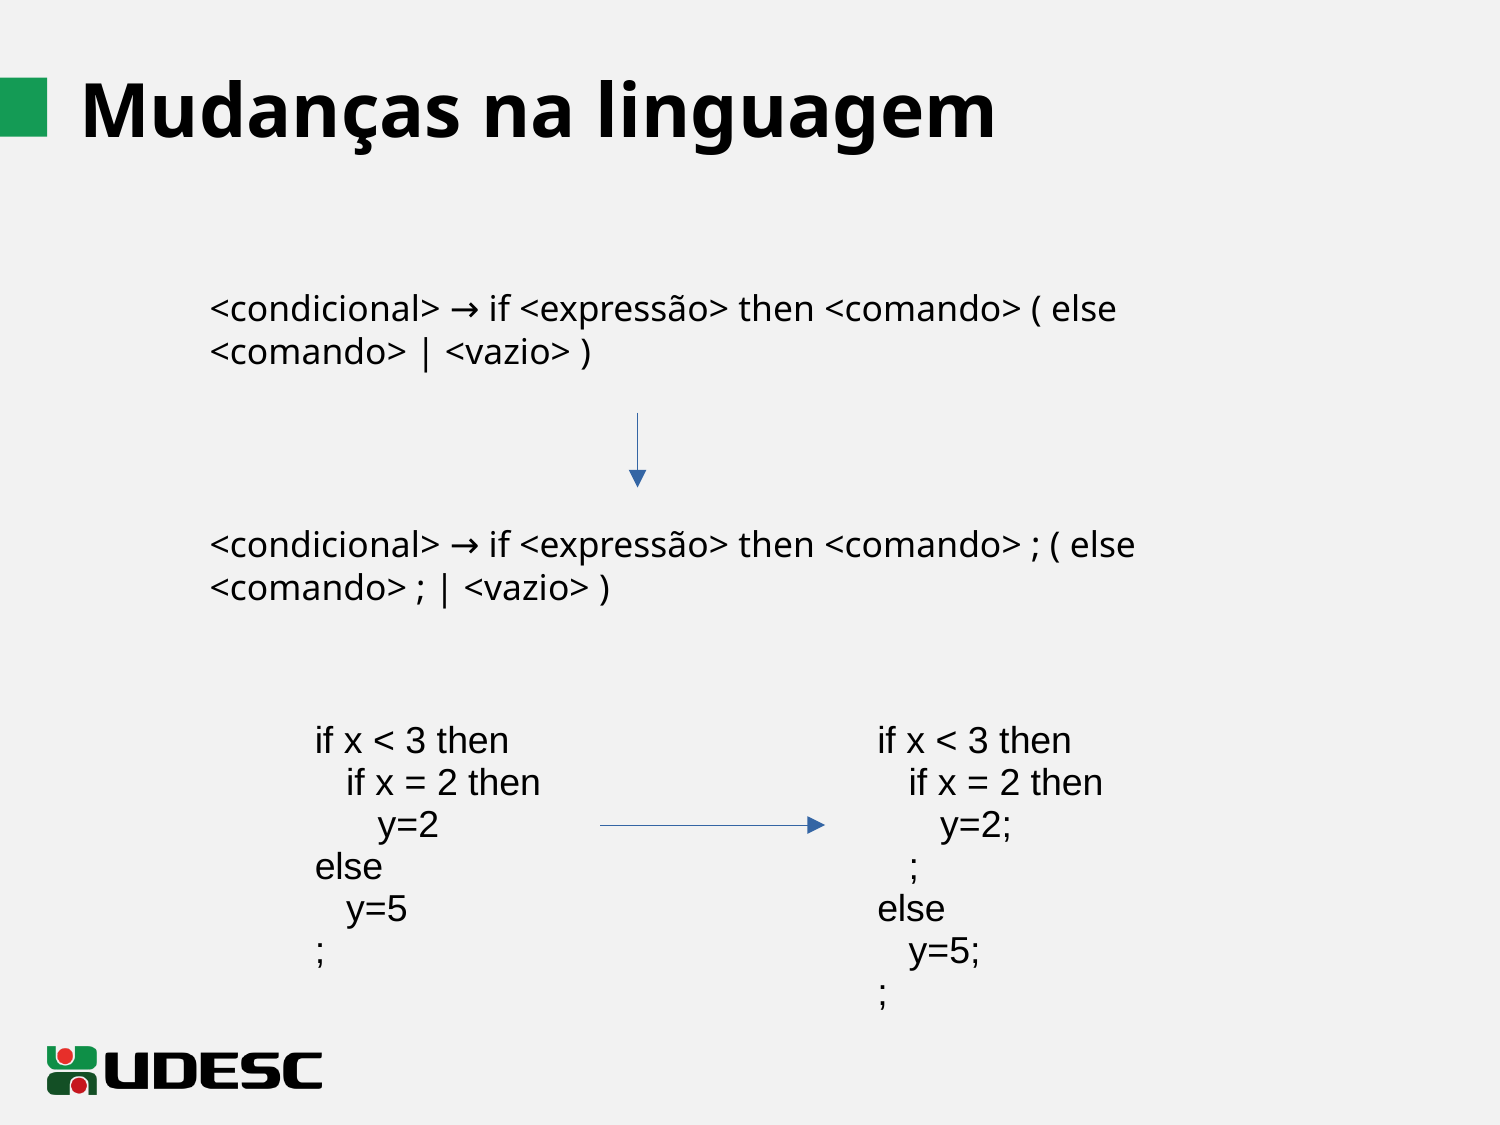

Mudanças na linguagem
<condicional> → if <expressão> then <comando> ( else <comando> | <vazio> )
<condicional> → if <expressão> then <comando> ; ( else <comando> ; | <vazio> )
if x < 3 then
 if x = 2 then
 y=2
else
 y=5
;
if x < 3 then
 if x = 2 then
 y=2;
 ;
else
 y=5;
;